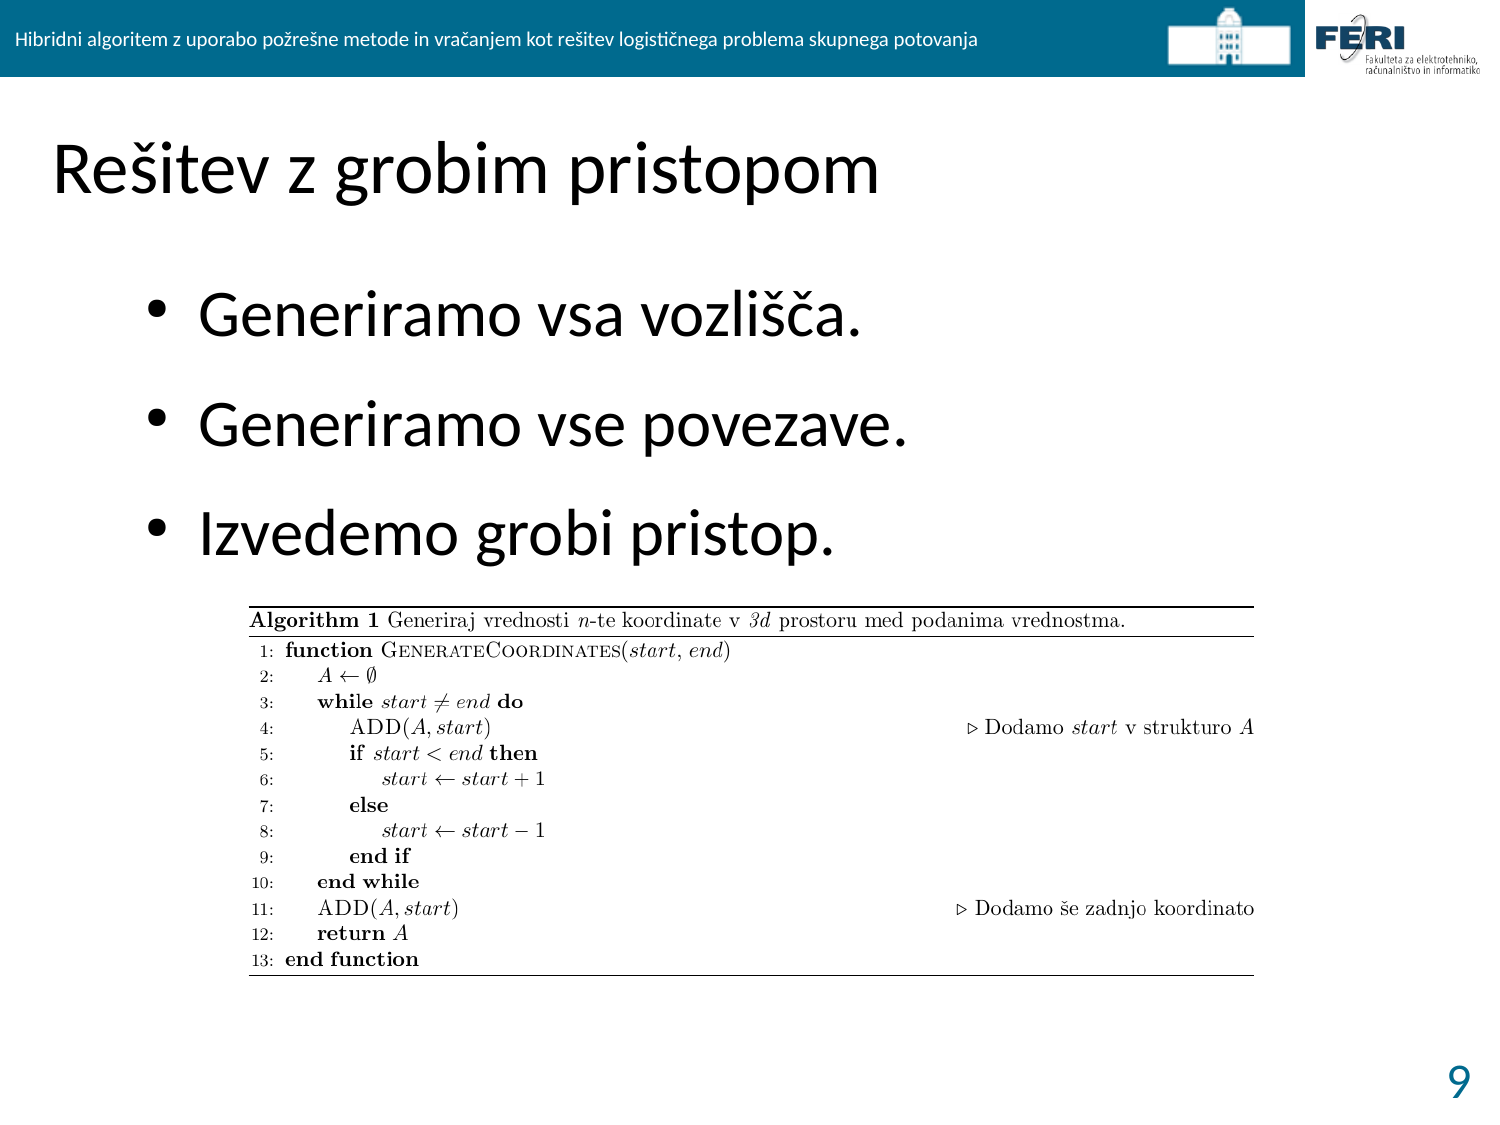

Hibridni algoritem z uporabo požrešne metode in vračanjem kot rešitev logističnega problema skupnega potovanja
# Rešitev z grobim pristopom
Generiramo vsa vozlišča.
Generiramo vse povezave.
Izvedemo grobi pristop.